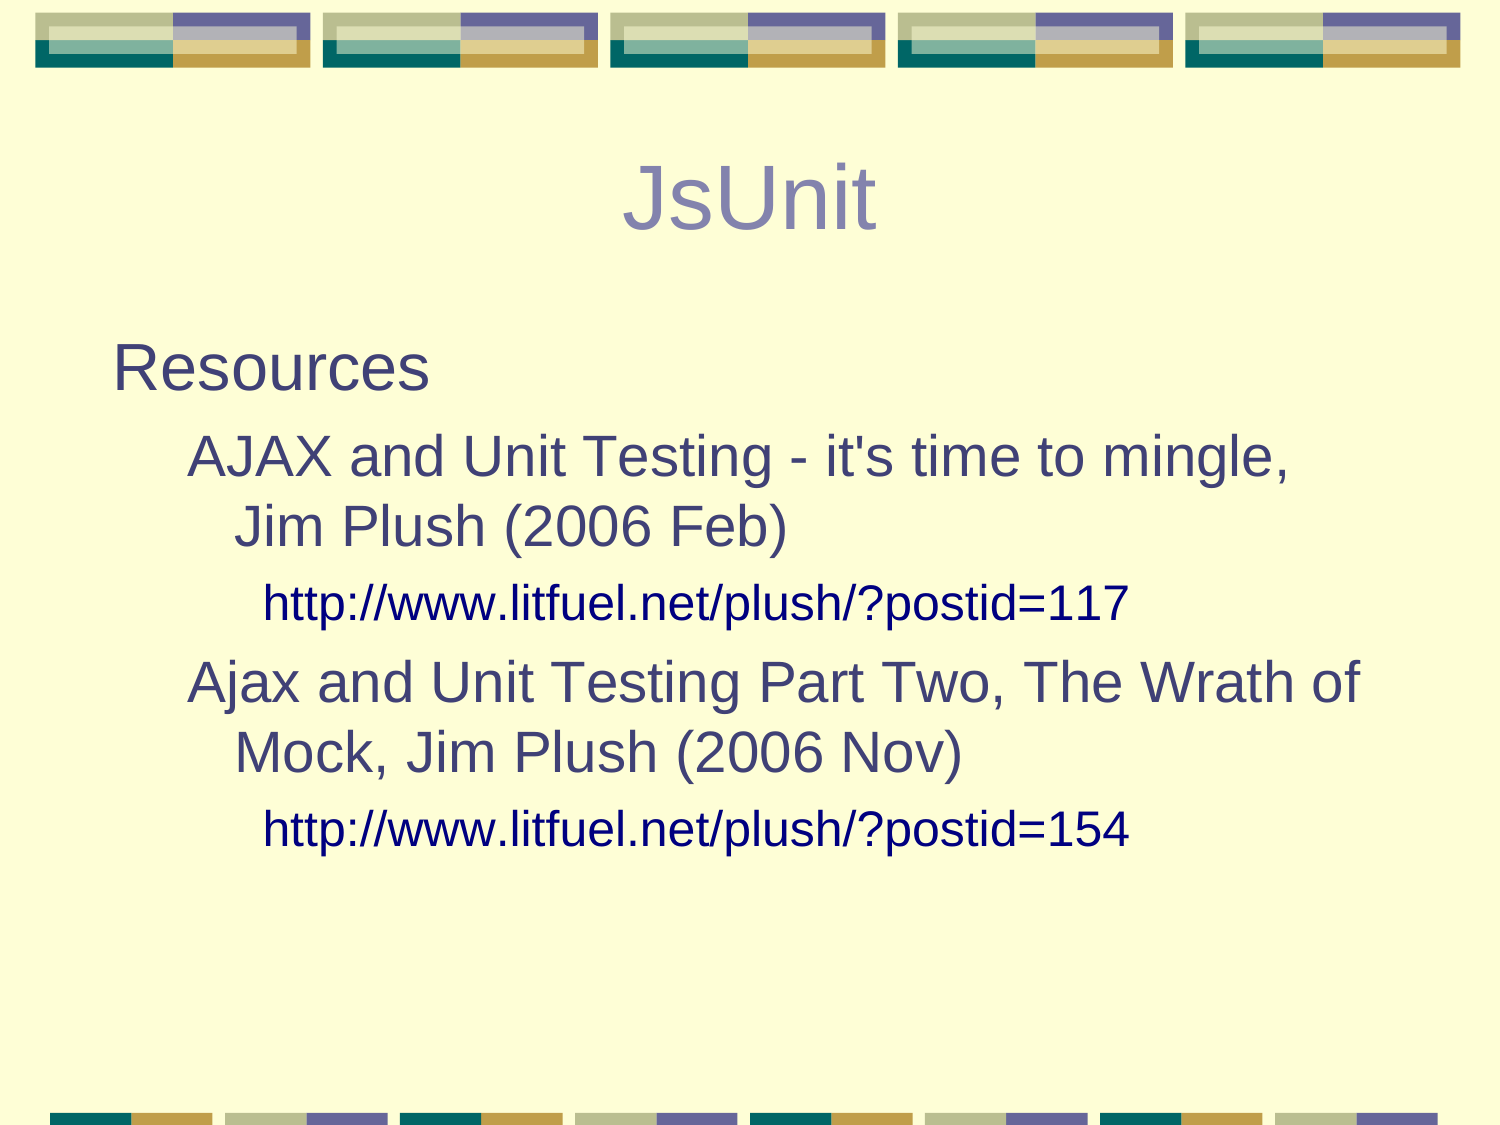

# JsUnit
Resources
AJAX and Unit Testing - it's time to mingle, Jim Plush (2006 Feb)
http://www.litfuel.net/plush/?postid=117
Ajax and Unit Testing Part Two, The Wrath of Mock, Jim Plush (2006 Nov)
http://www.litfuel.net/plush/?postid=154